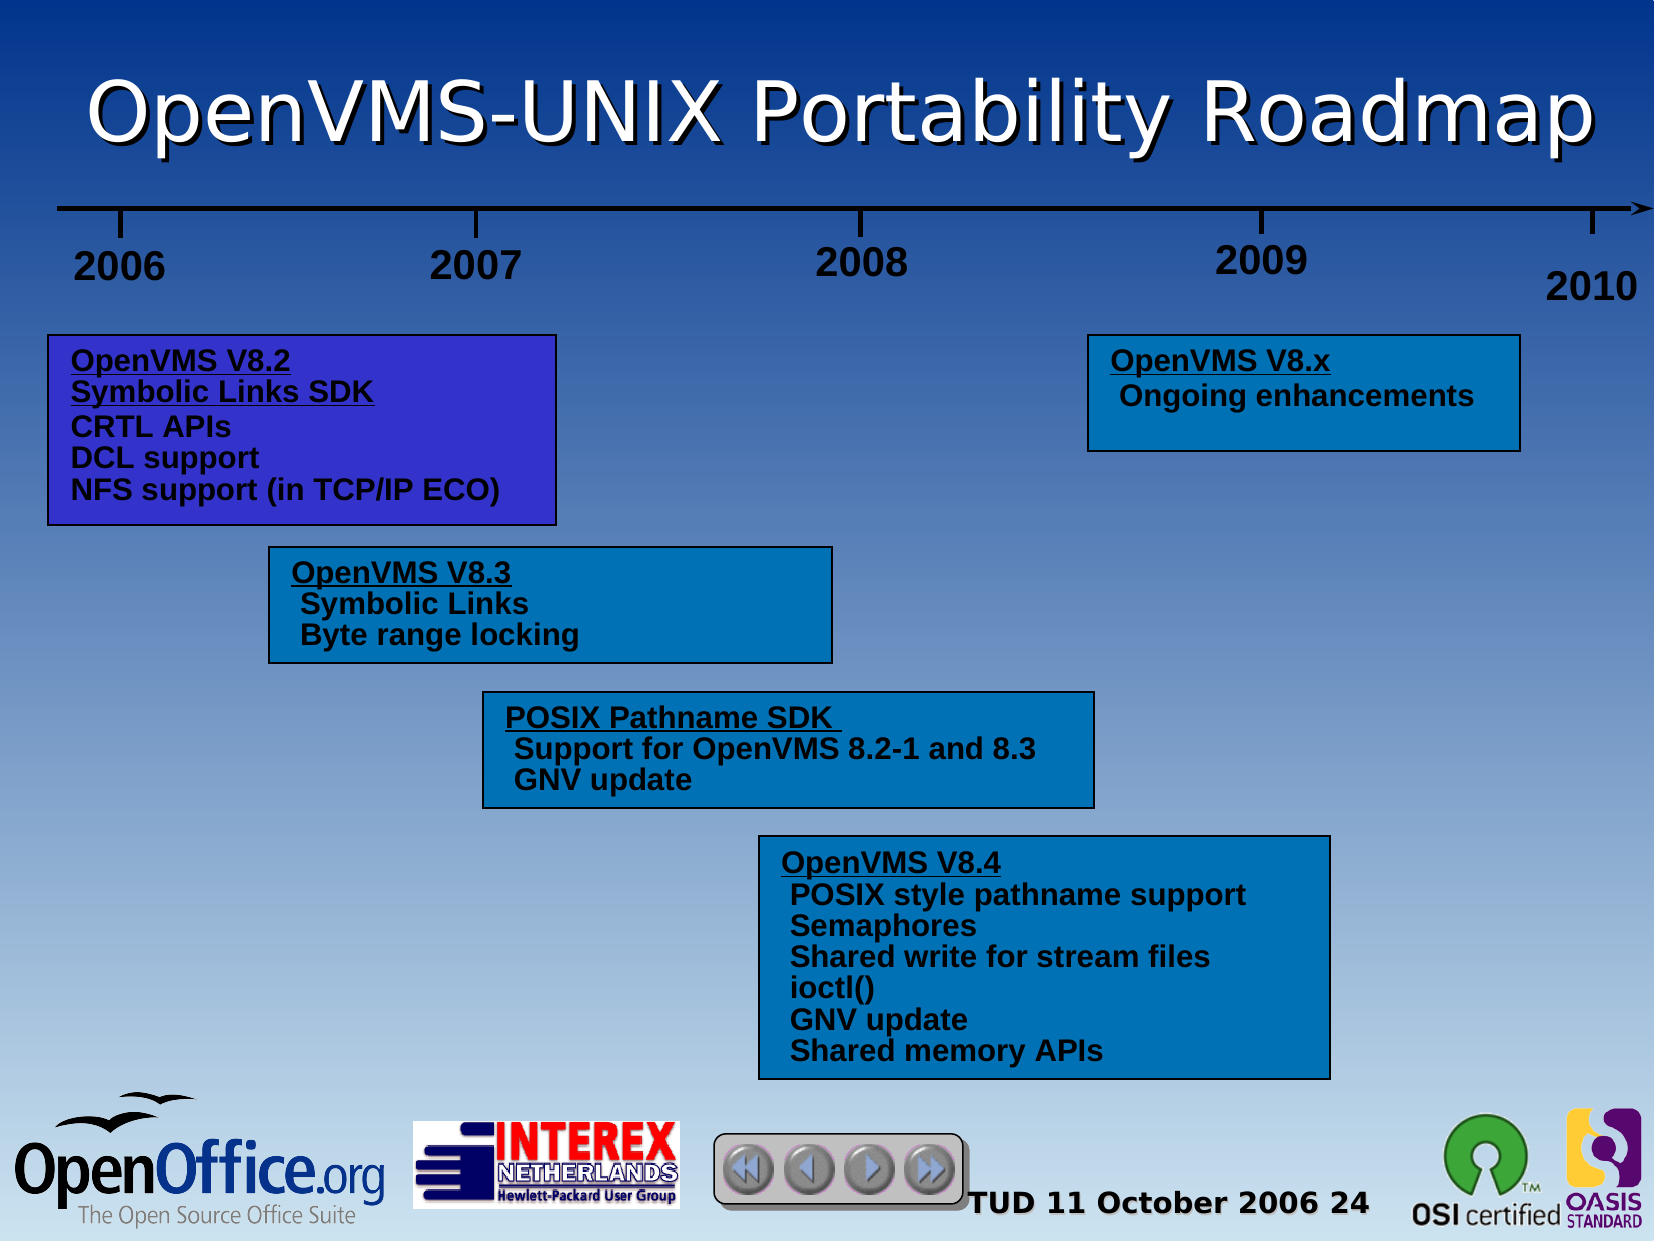

# OpenVMS-UNIX Portability Roadmap
2009
2008
2007
2006
2010
OpenVMS V8.2
Symbolic Links SDK
CRTL APIs
DCL support
NFS support (in TCP/IP ECO)
OpenVMS V8.x
 Ongoing enhancements
OpenVMS V8.3
 Symbolic Links
 Byte range locking
POSIX Pathname SDK
 Support for OpenVMS 8.2-1 and 8.3
 GNV update
OpenVMS V8.4
 POSIX style pathname support
 Semaphores
 Shared write for stream files
 ioctl()
 GNV update
 Shared memory APIs
TUD 11 October 2006